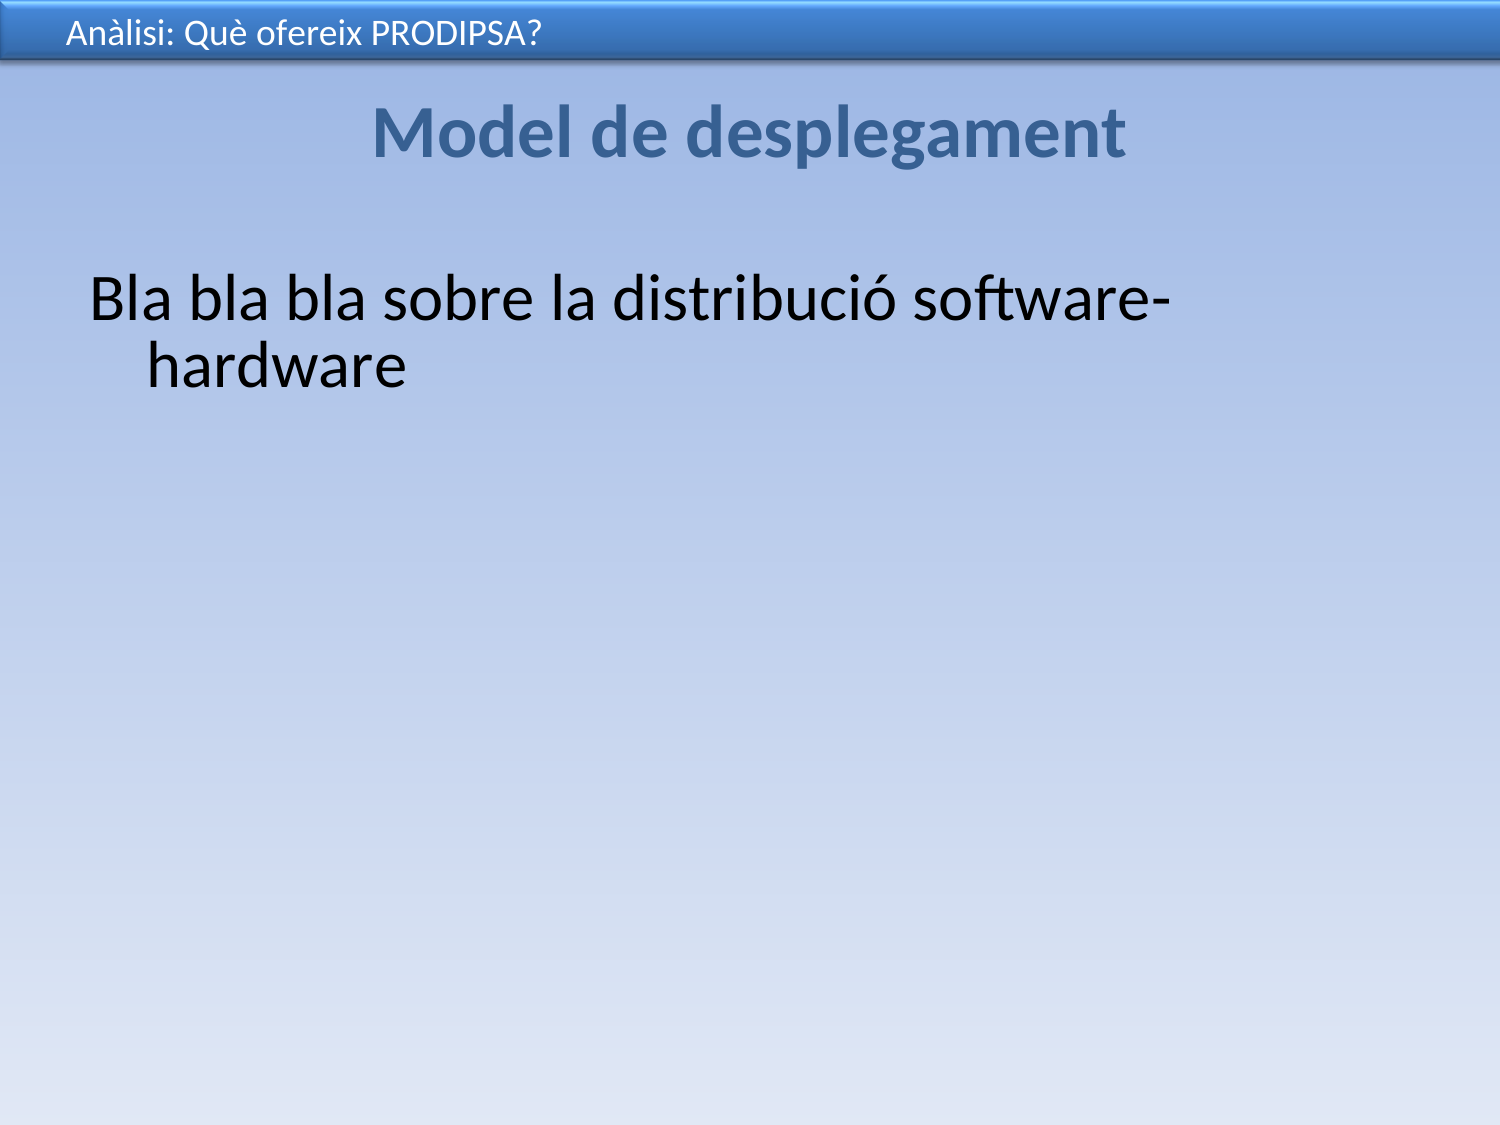

Anàlisi: Què ofereix PRODIPSA?
# Model de desplegament
Bla bla bla sobre la distribució software-hardware